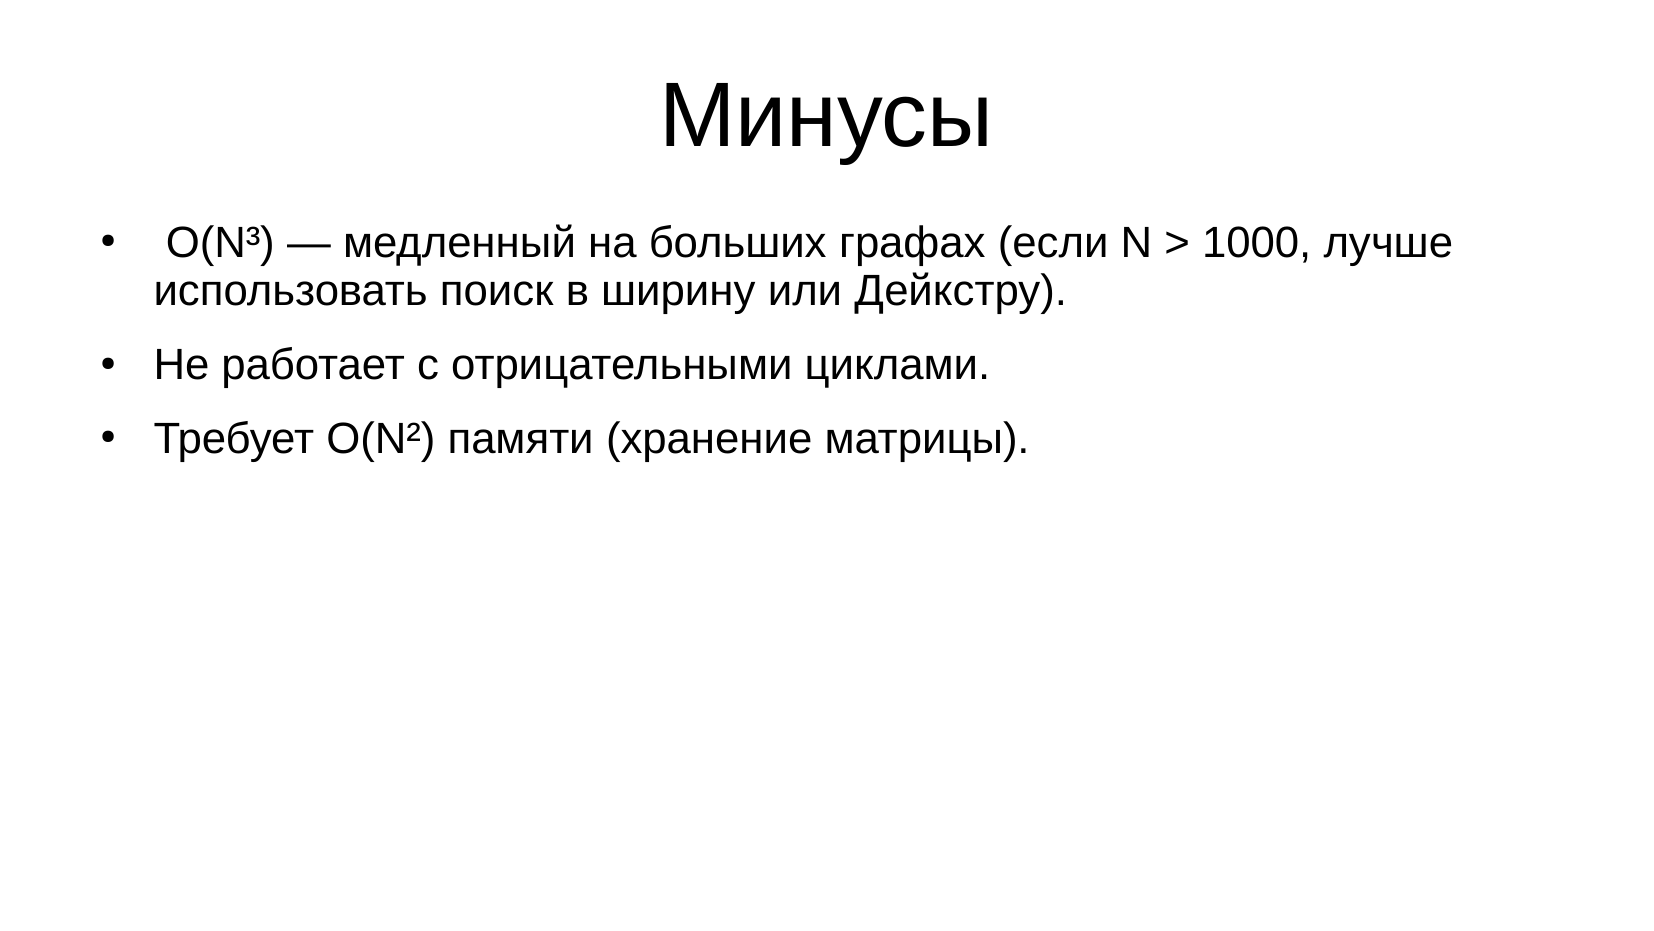

# Минусы
 O(N³) — медленный на больших графах (если N > 1000, лучше использовать поиск в ширину или Дейкстру).
Не работает с отрицательными циклами.
Требует O(N²) памяти (хранение матрицы).